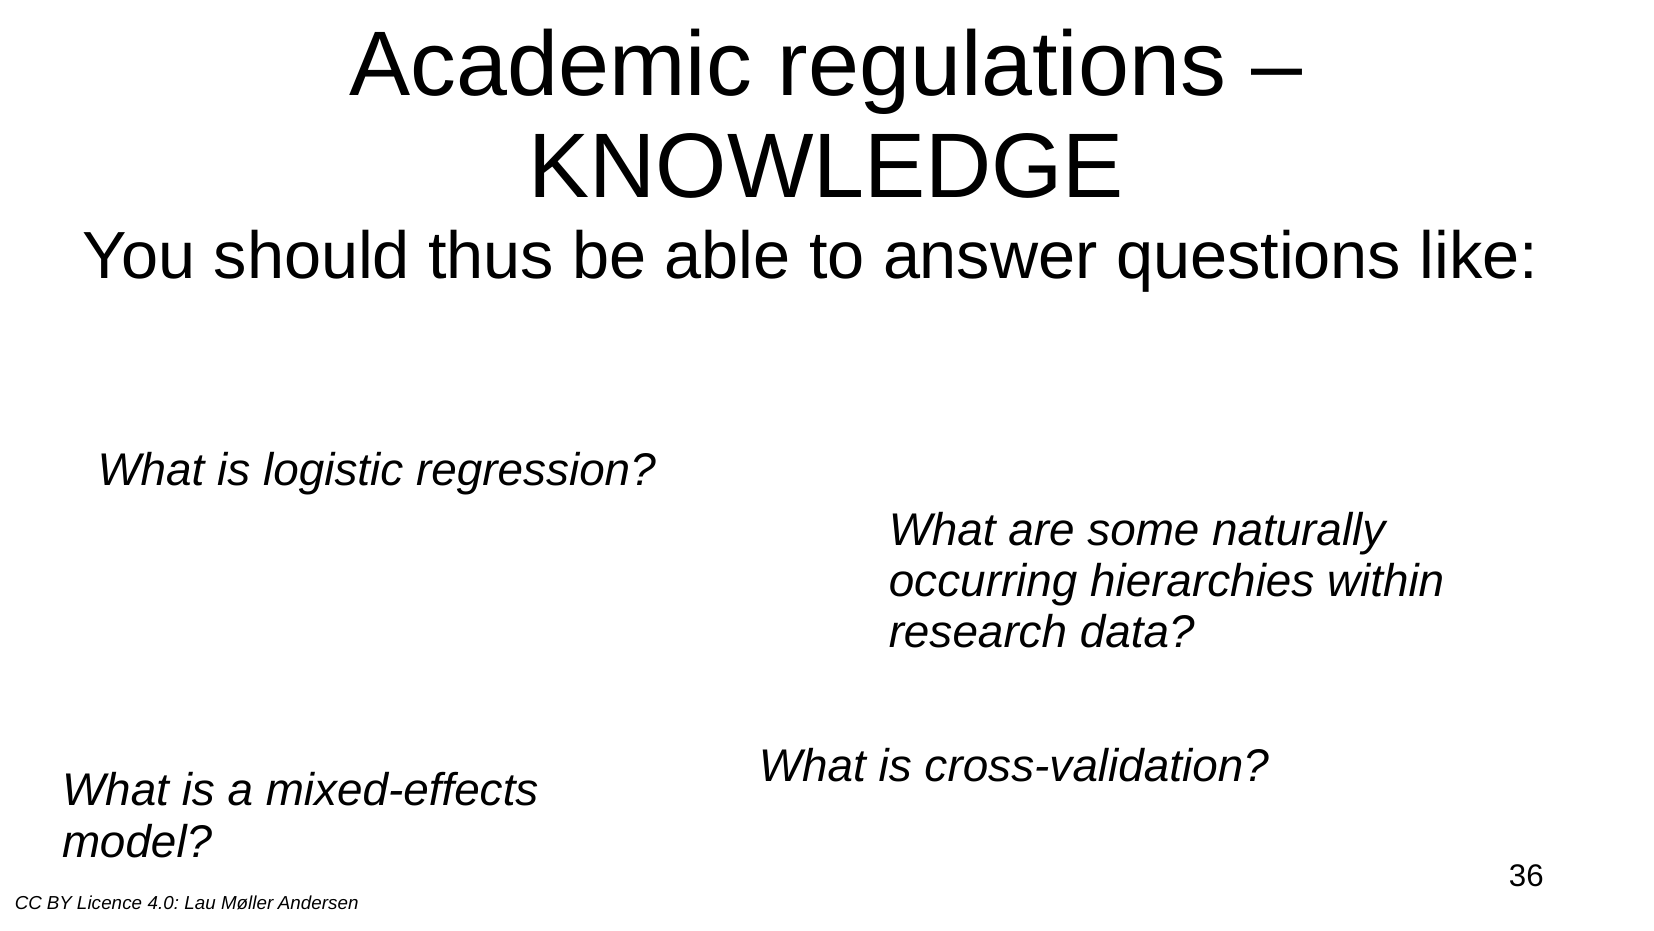

# Academic regulations – KNOWLEDGE
You should thus be able to answer questions like:
What is logistic regression?
What are some naturally occurring hierarchies within research data?
What is cross-validation?
What is a mixed-effects model?
CC BY Licence 4.0: Lau Møller Andersen